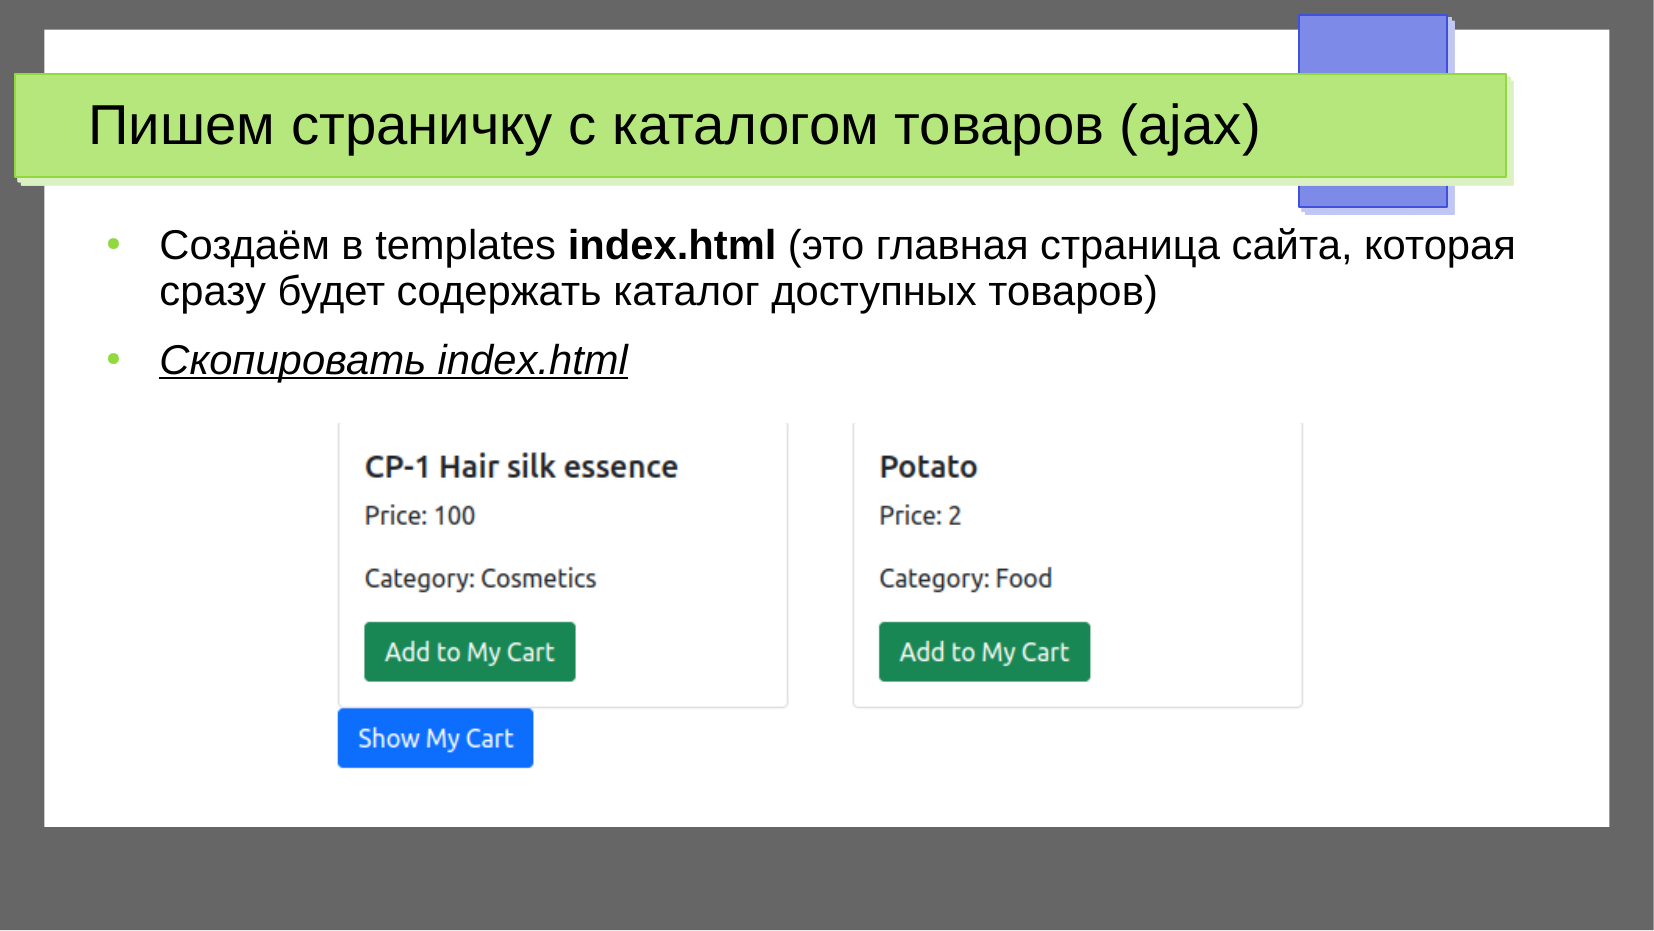

# Пишем страничку с каталогом товаров (ajax)
Создаём в templates index.html (это главная страница сайта, которая сразу будет содержать каталог доступных товаров)
Скопировать index.html